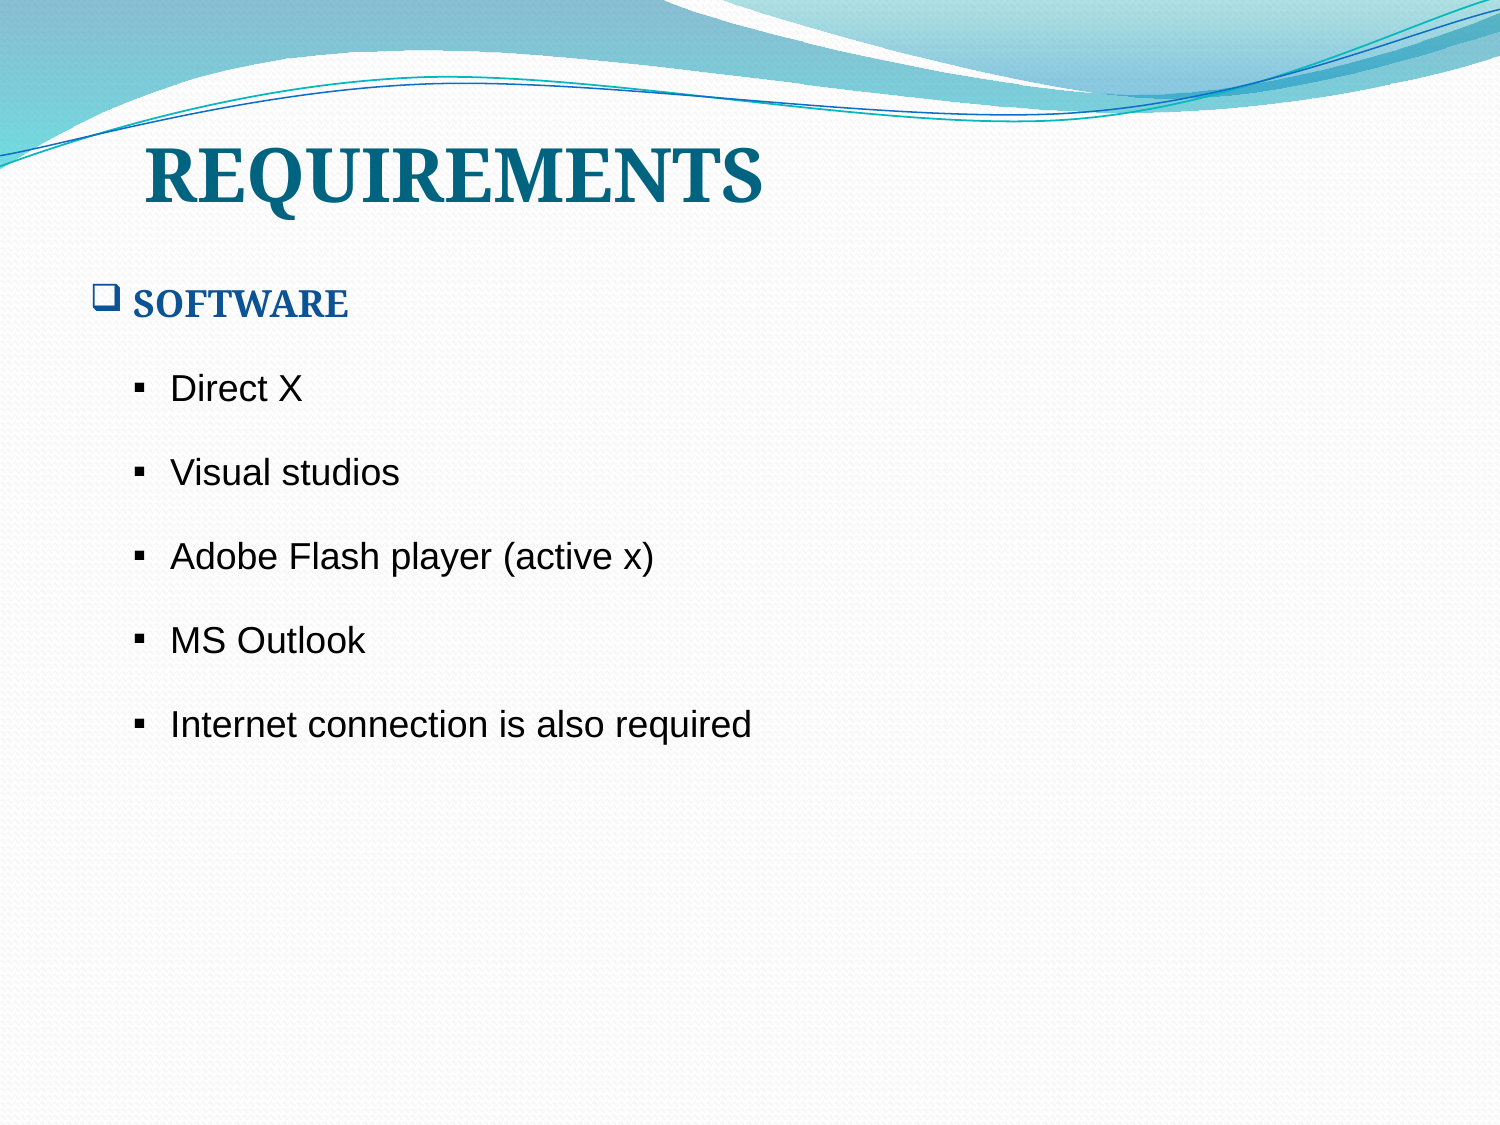

REQUIREMENTS
 SOFTWARE
Direct X
Visual studios
Adobe Flash player (active x)
MS Outlook
Internet connection is also required